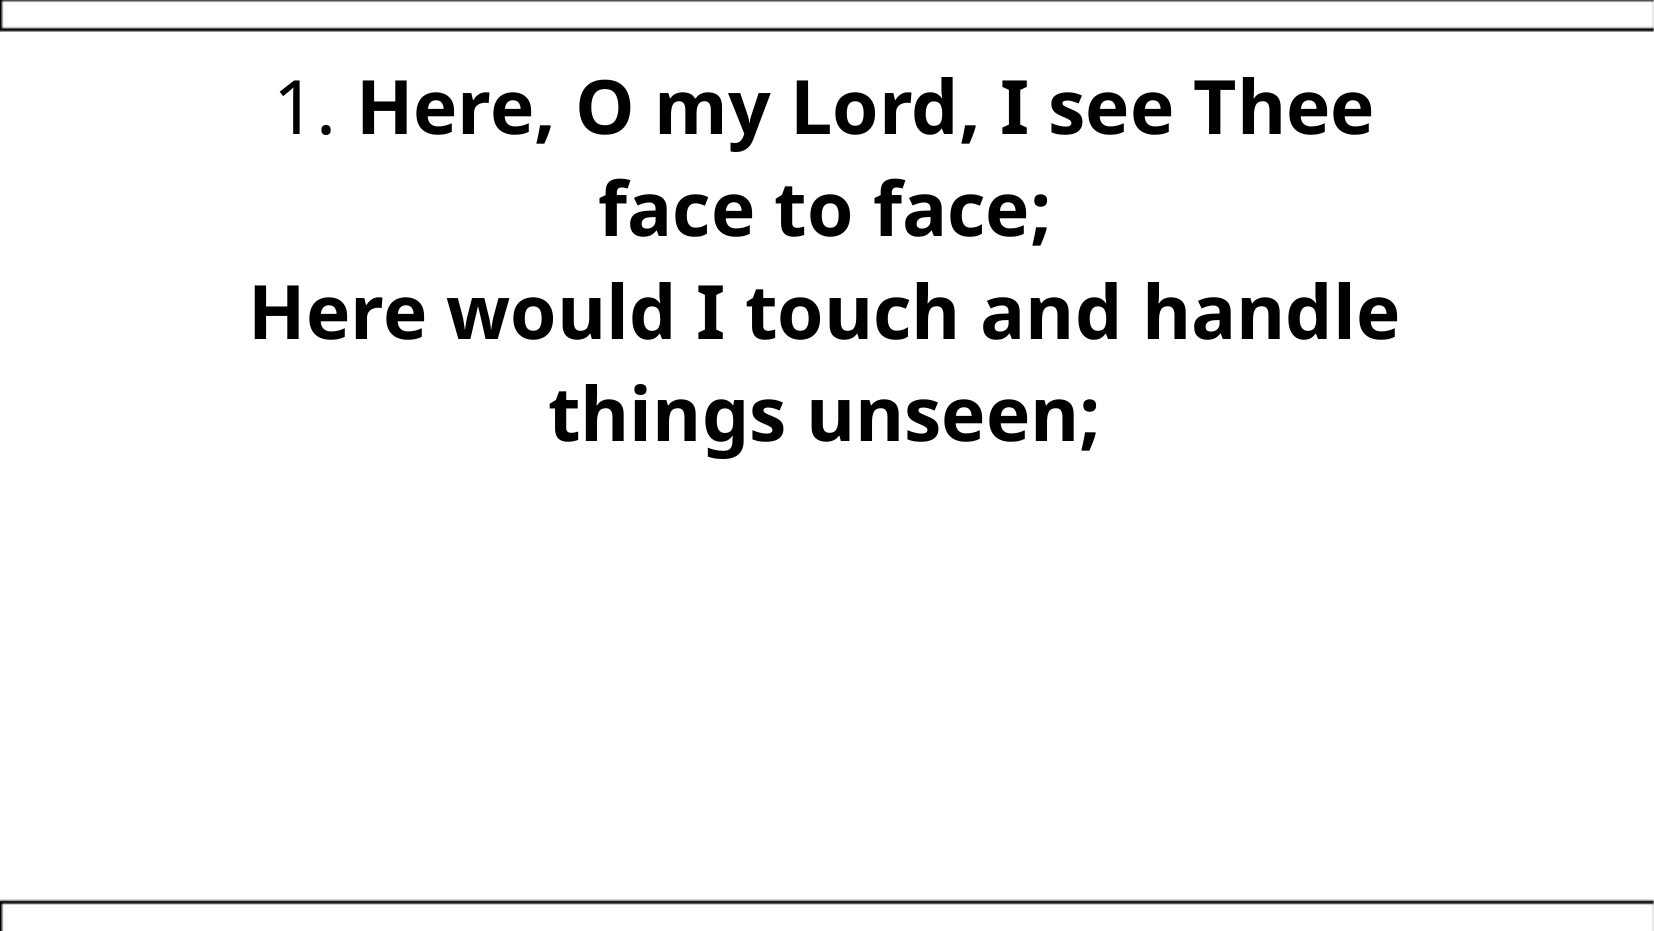

1. Here, O my Lord, I see Thee
face to face;
Here would I touch and handle
things unseen;